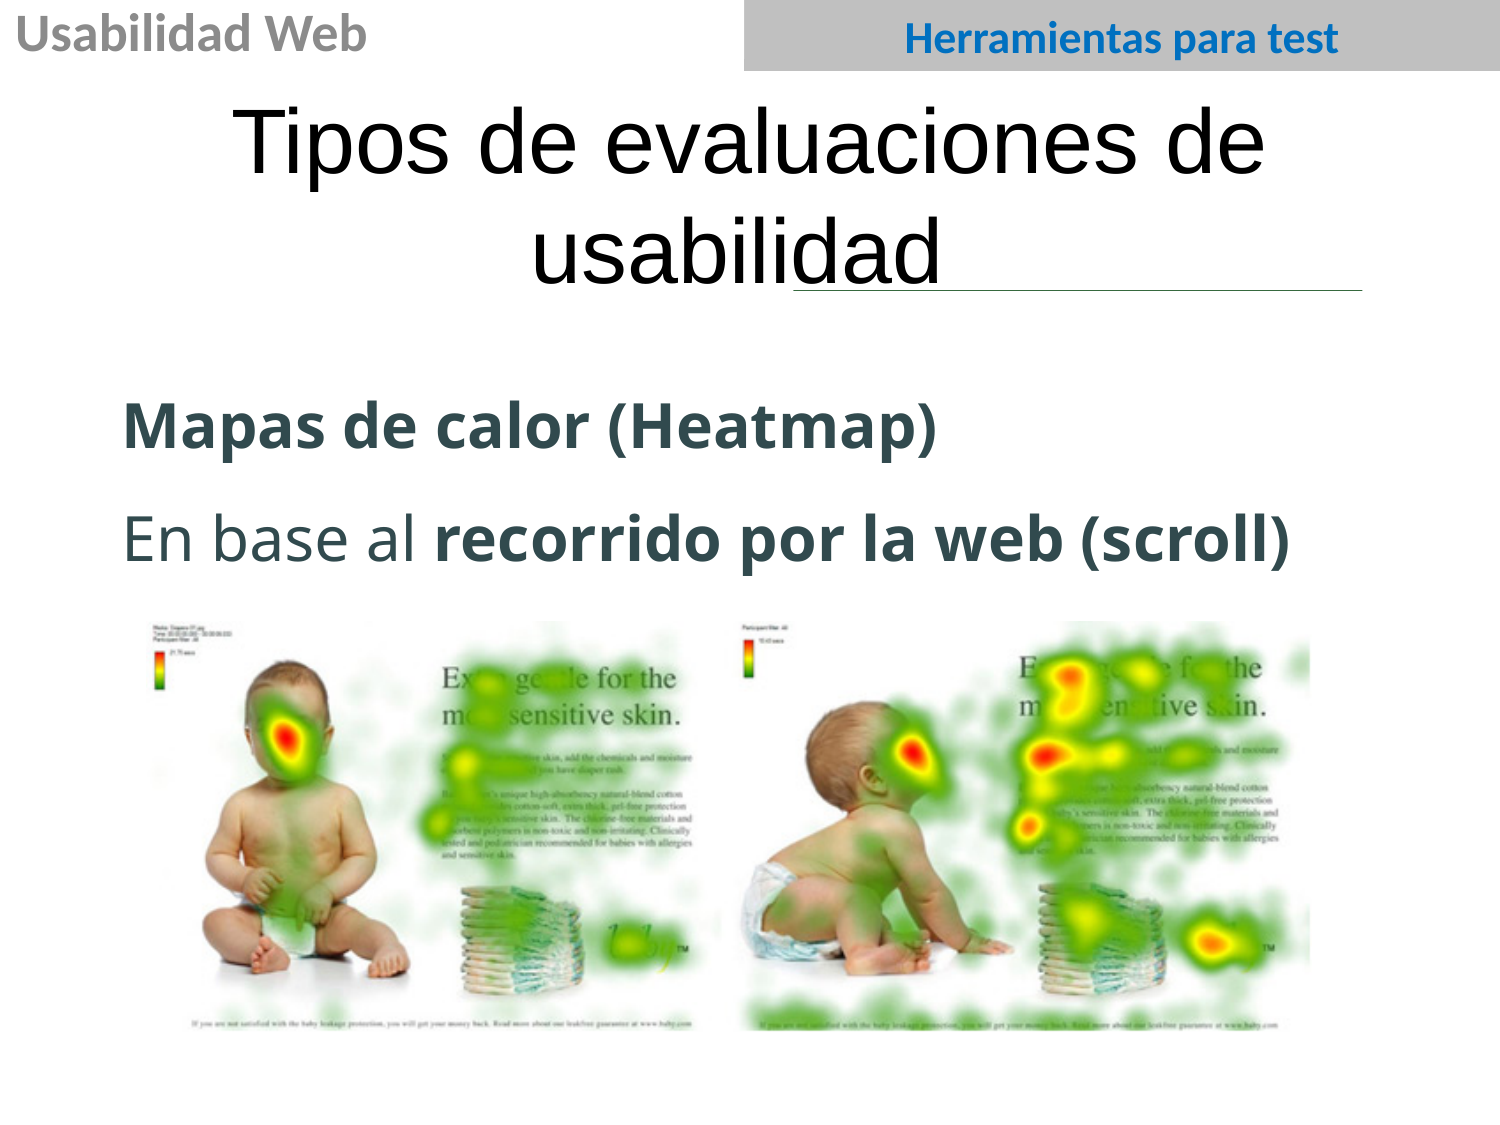

Usabilidad Web
# Herramientas para test
Tipos de evaluaciones de usabilidad
Mapas de calor (Heatmap)
En base al recorrido por la web (scroll)